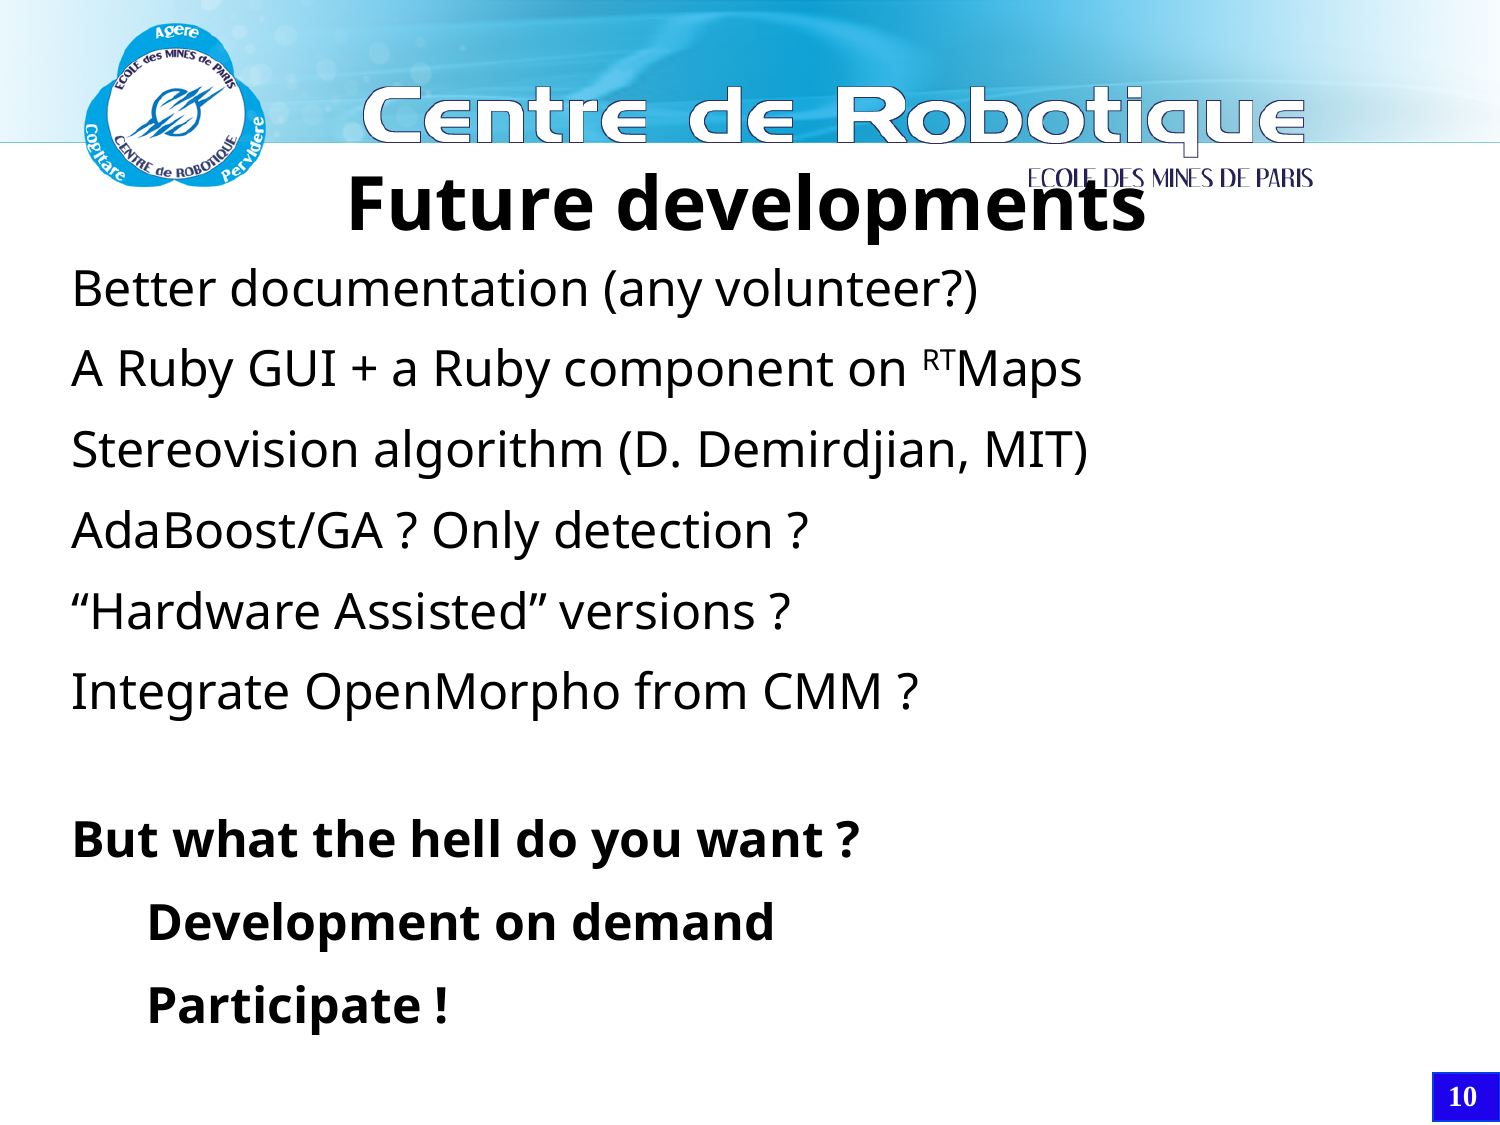

# Future developments
Better documentation (any volunteer?)
A Ruby GUI + a Ruby component on RTMaps
Stereovision algorithm (D. Demirdjian, MIT)
AdaBoost/GA ? Only detection ?
“Hardware Assisted” versions ?
Integrate OpenMorpho from CMM ?
But what the hell do you want ?
Development on demand
Participate !